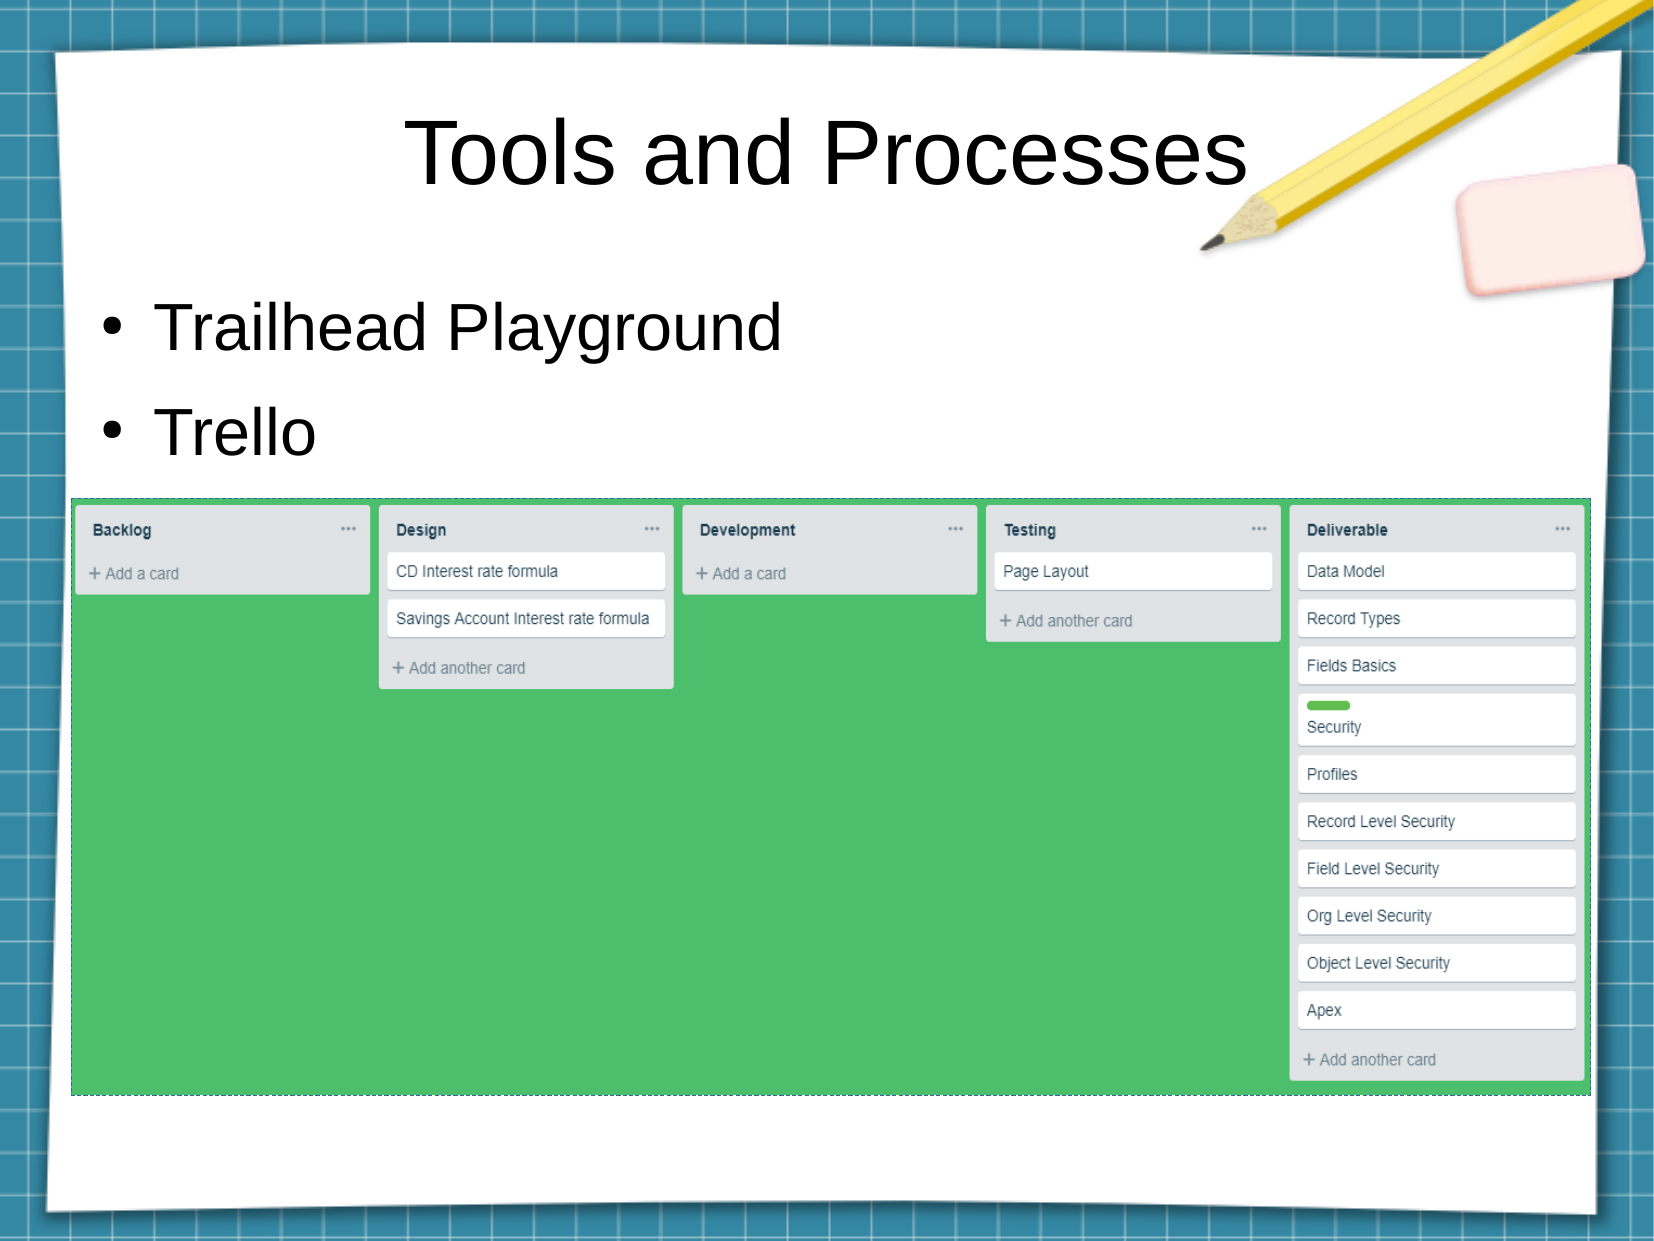

# Tools and Processes
Trailhead Playground
Trello